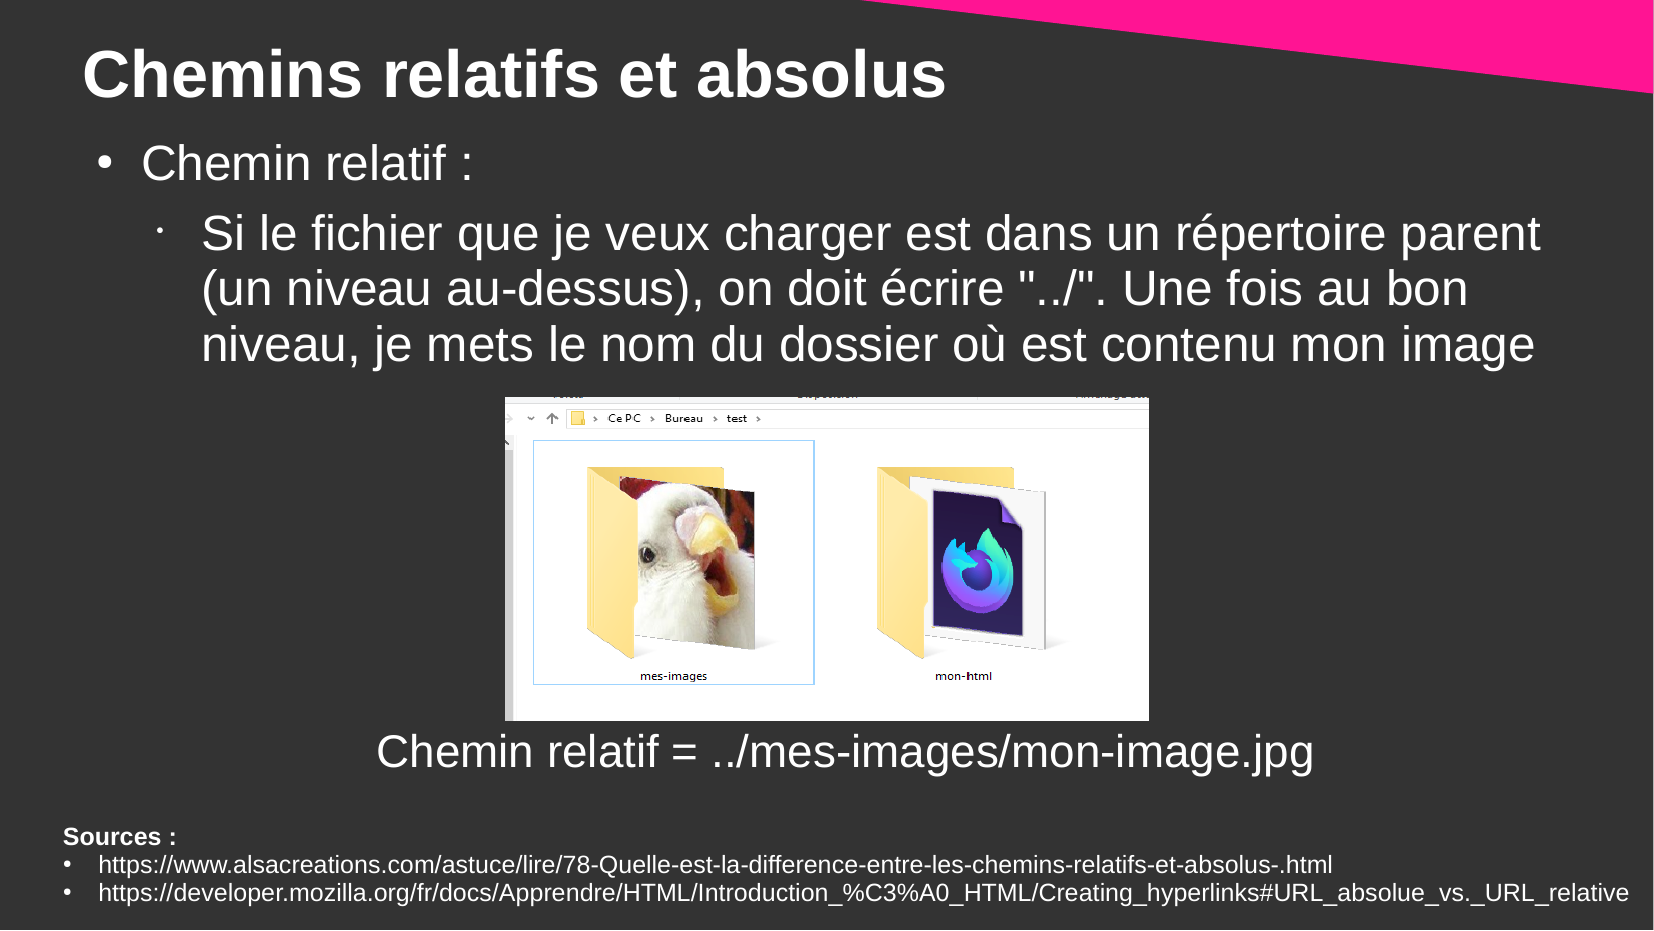

# Chemins relatifs et absolus
Chemin relatif :
Si le fichier que je veux charger est dans un répertoire parent (un niveau au-dessus), on doit écrire "../". Une fois au bon niveau, je mets le nom du dossier où est contenu mon image
Chemin relatif = ../mes-images/mon-image.jpg
Sources :
https://www.alsacreations.com/astuce/lire/78-Quelle-est-la-difference-entre-les-chemins-relatifs-et-absolus-.html
https://developer.mozilla.org/fr/docs/Apprendre/HTML/Introduction_%C3%A0_HTML/Creating_hyperlinks#URL_absolue_vs._URL_relative